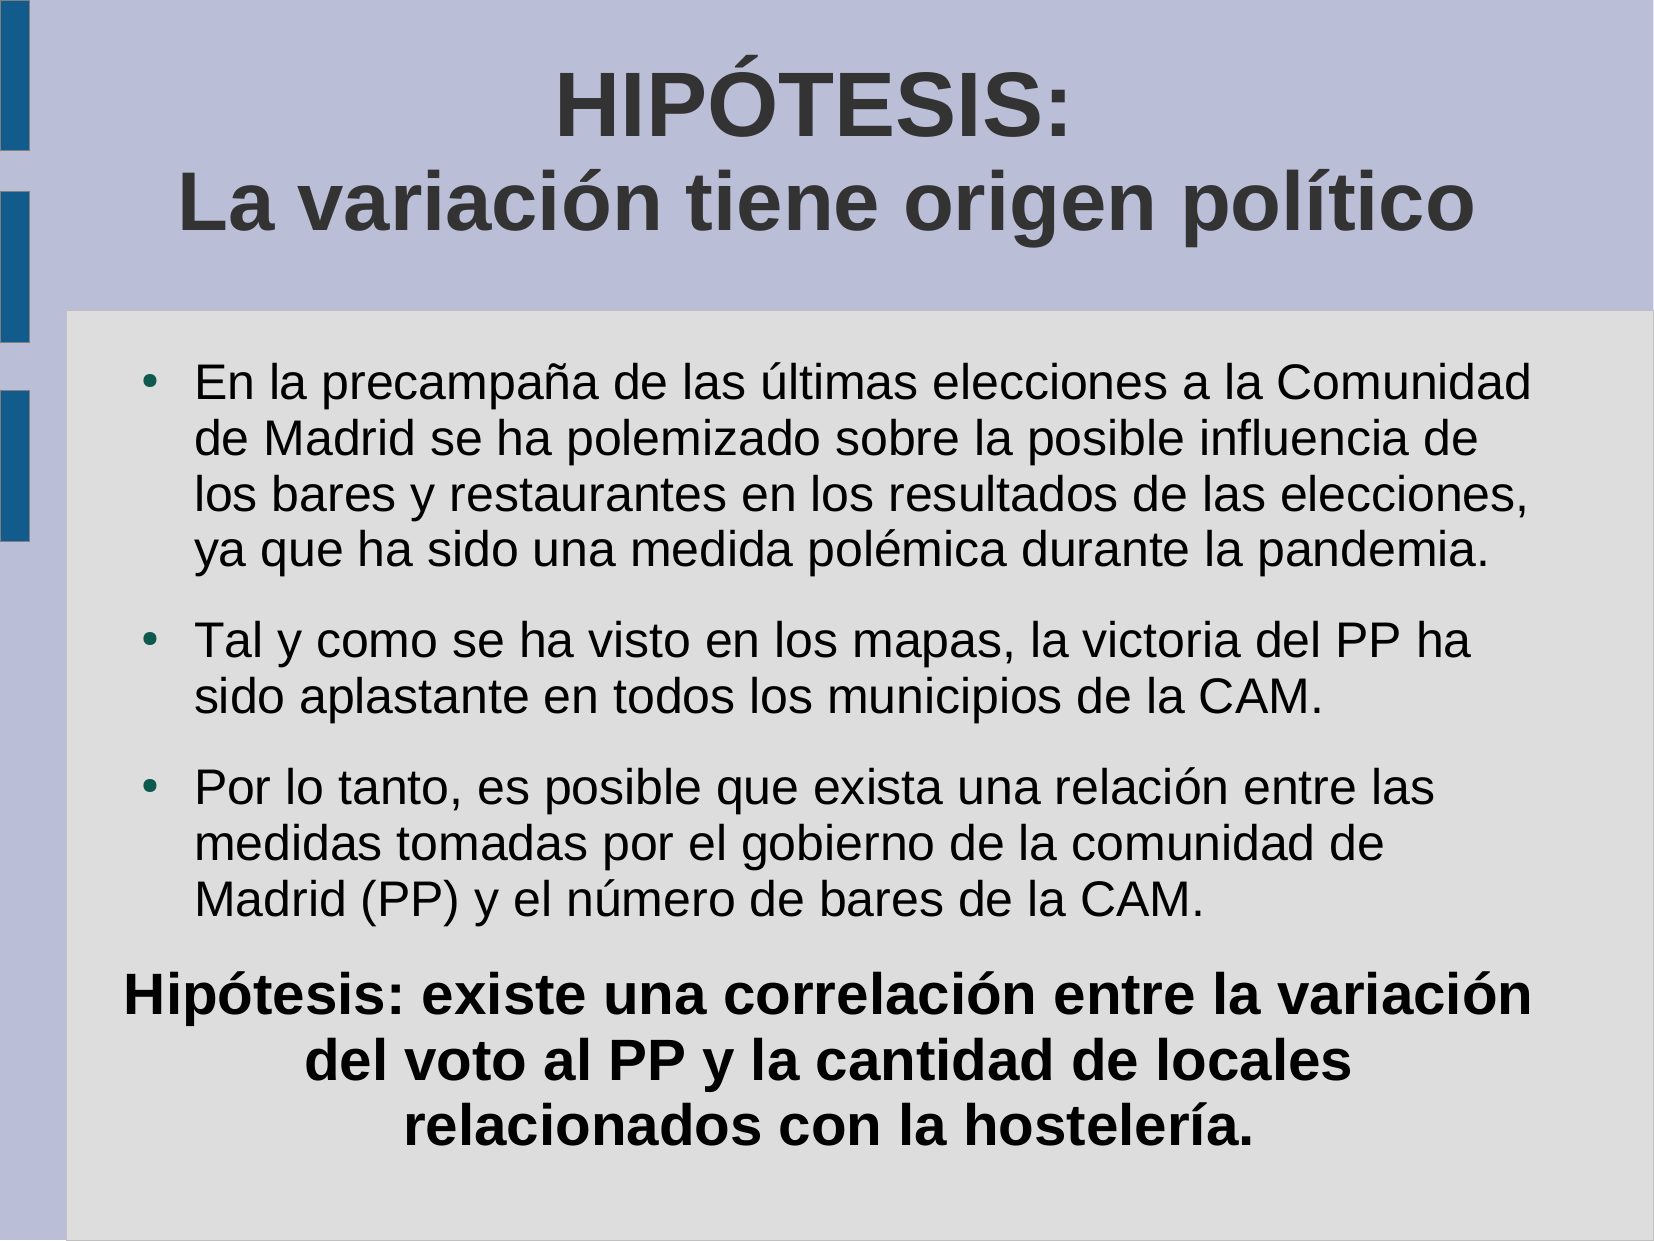

# HIPÓTESIS: La variación tiene origen político
En la precampaña de las últimas elecciones a la Comunidad de Madrid se ha polemizado sobre la posible influencia de los bares y restaurantes en los resultados de las elecciones, ya que ha sido una medida polémica durante la pandemia.
Tal y como se ha visto en los mapas, la victoria del PP ha sido aplastante en todos los municipios de la CAM.
Por lo tanto, es posible que exista una relación entre las medidas tomadas por el gobierno de la comunidad de Madrid (PP) y el número de bares de la CAM.
Hipótesis: existe una correlación entre la variación del voto al PP y la cantidad de locales relacionados con la hostelería.